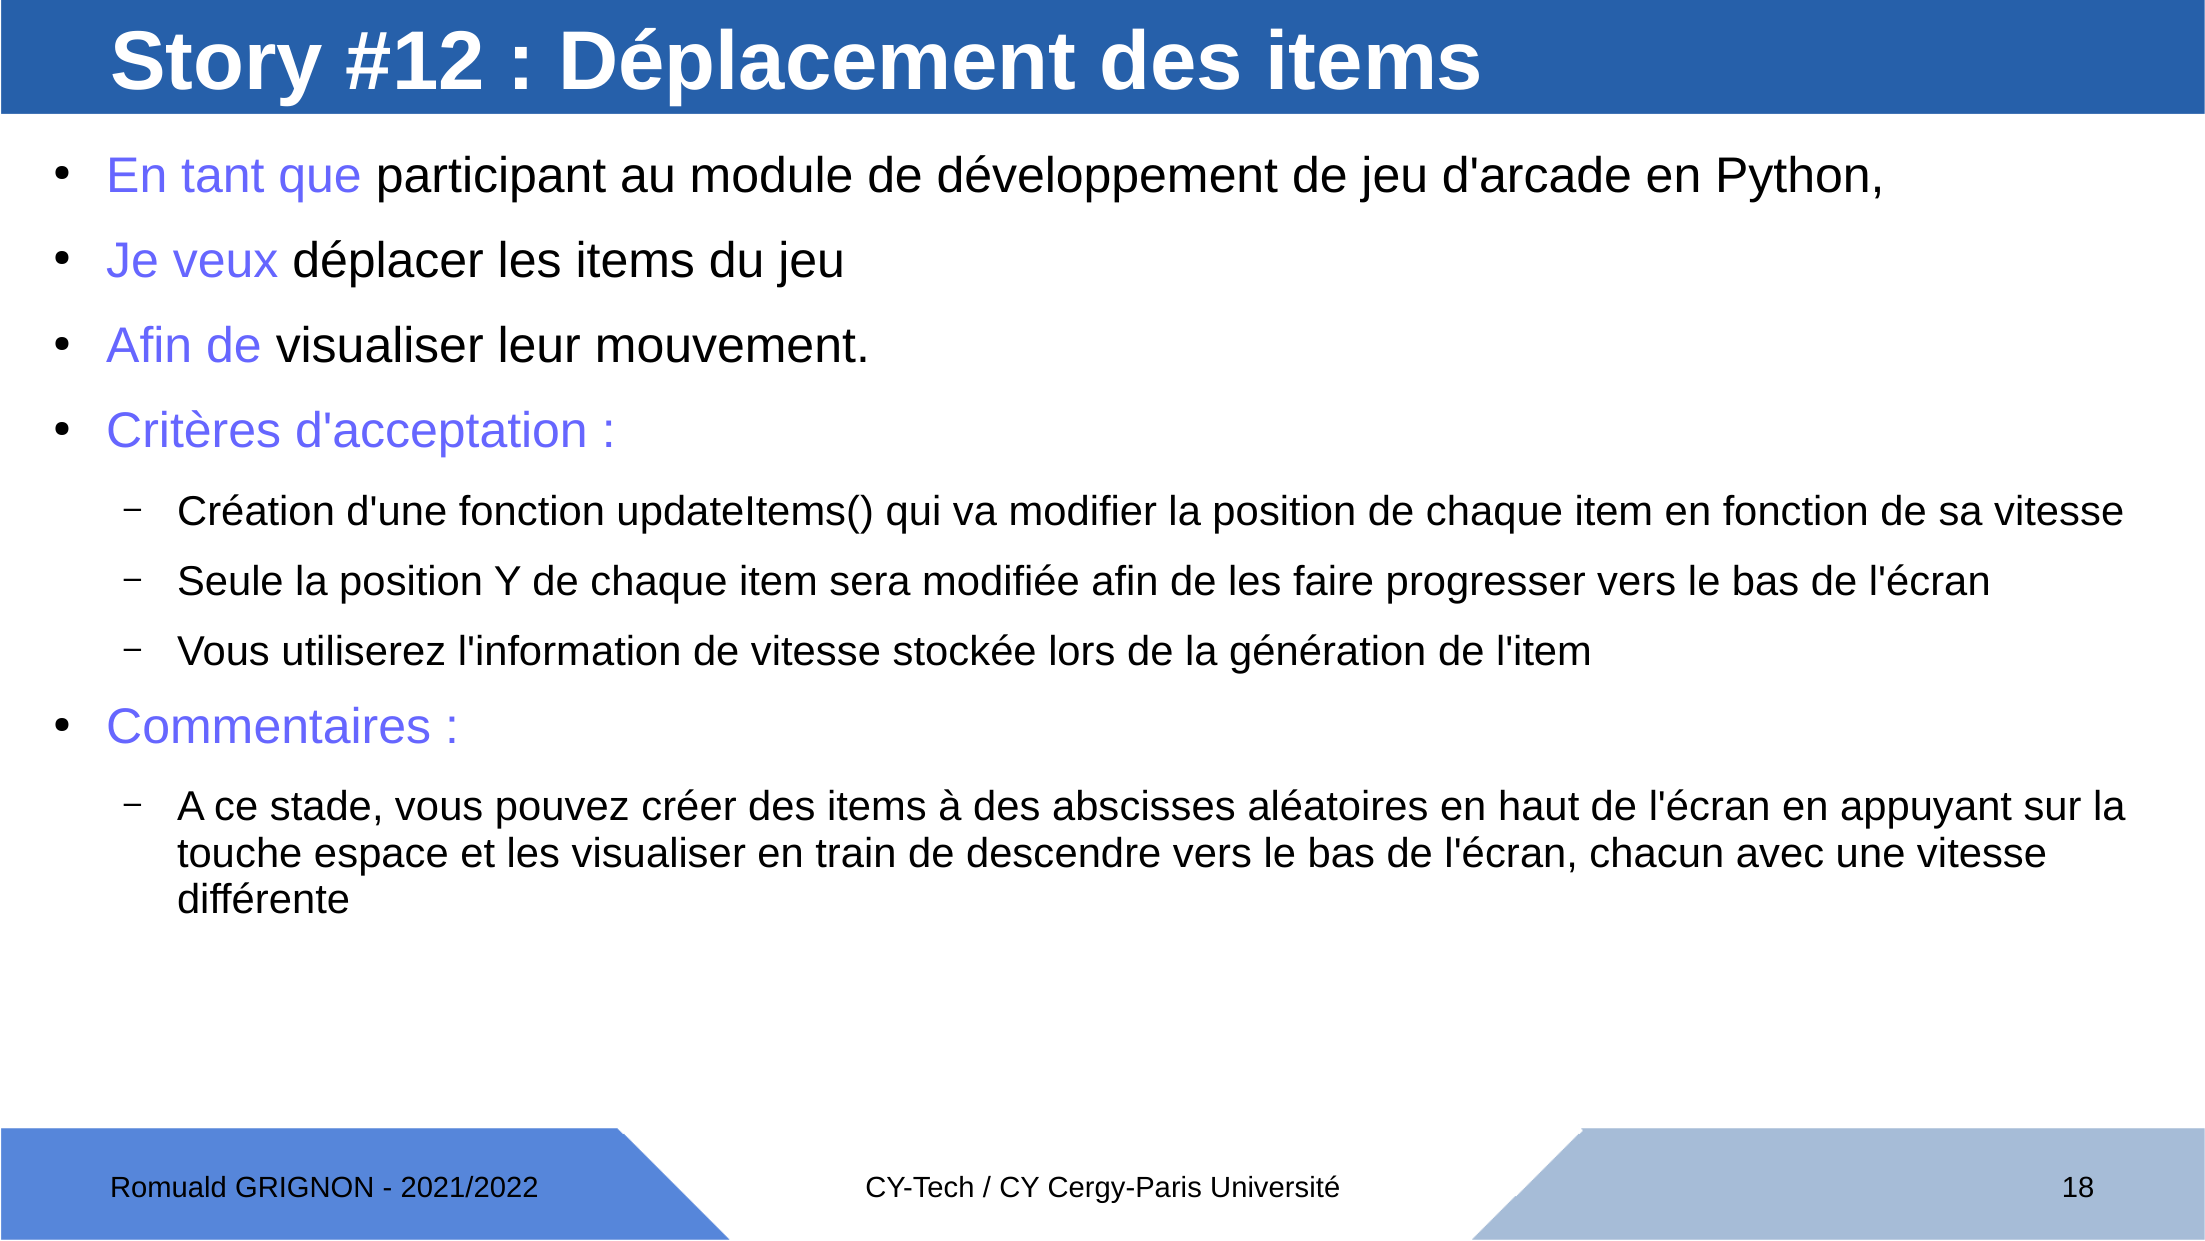

# Story #12 : Déplacement des items
En tant que participant au module de développement de jeu d'arcade en Python,
Je veux déplacer les items du jeu
Afin de visualiser leur mouvement.
Critères d'acceptation :
Création d'une fonction updateItems() qui va modifier la position de chaque item en fonction de sa vitesse
Seule la position Y de chaque item sera modifiée afin de les faire progresser vers le bas de l'écran
Vous utiliserez l'information de vitesse stockée lors de la génération de l'item
Commentaires :
A ce stade, vous pouvez créer des items à des abscisses aléatoires en haut de l'écran en appuyant sur la touche espace et les visualiser en train de descendre vers le bas de l'écran, chacun avec une vitesse différente
Romuald GRIGNON - 2021/2022
CY-Tech / CY Cergy-Paris Université
18